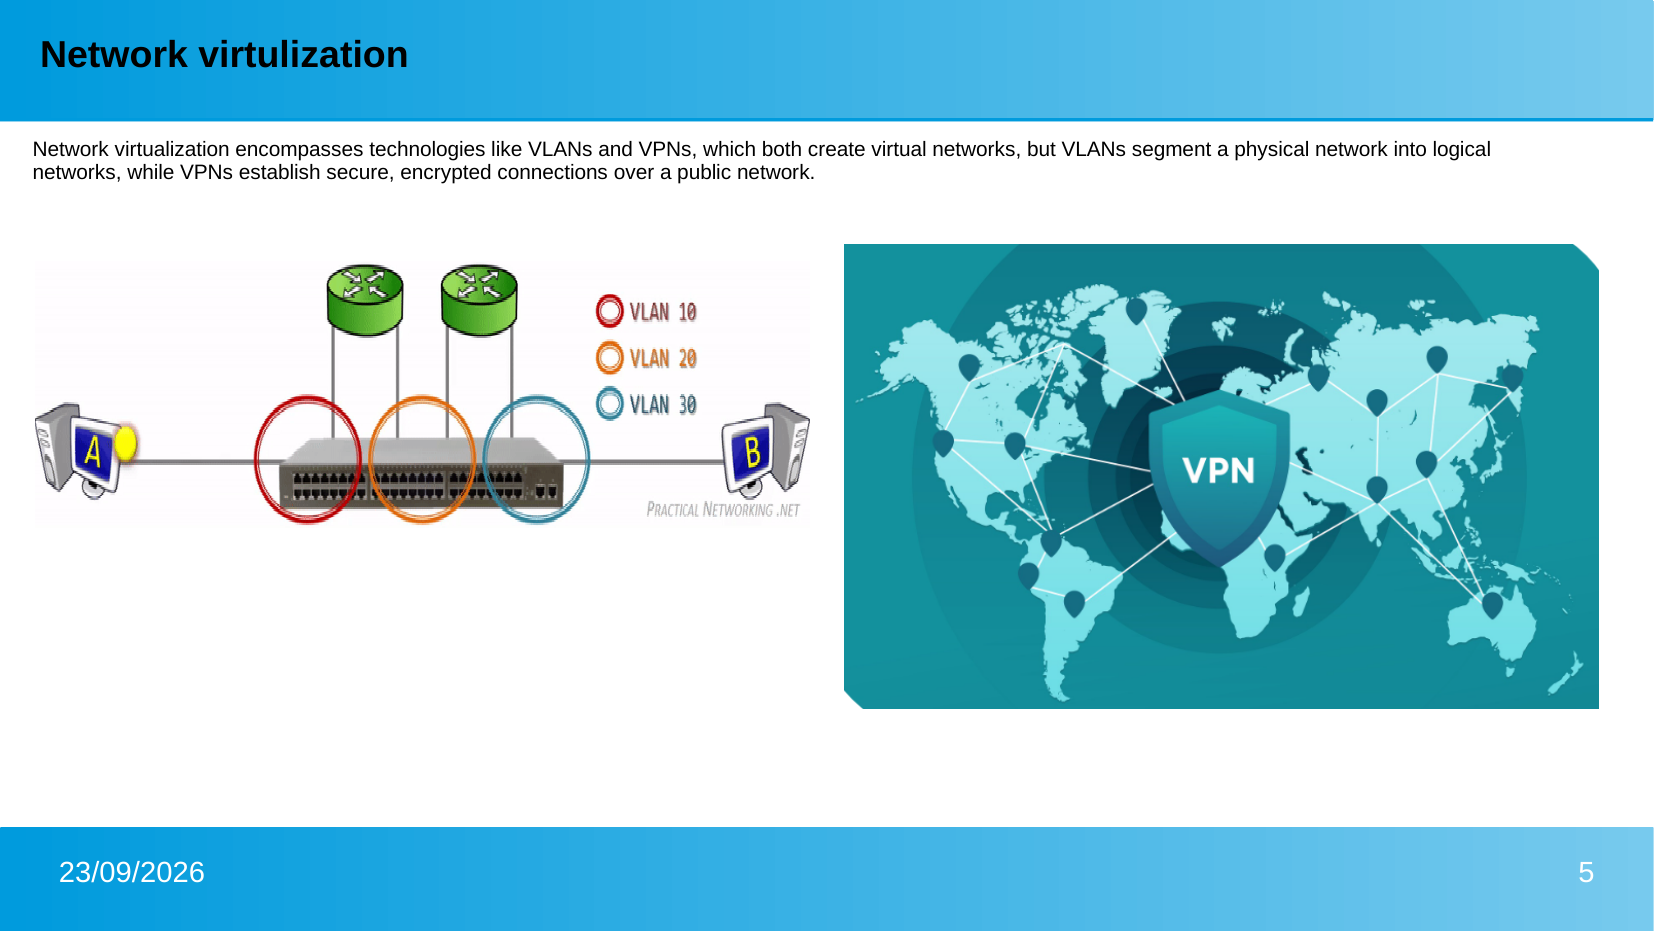

Network virtulization
Network virtualization encompasses technologies like VLANs and VPNs, which both create virtual networks, but VLANs segment a physical network into logical networks, while VPNs establish secure, encrypted connections over a public network.
5